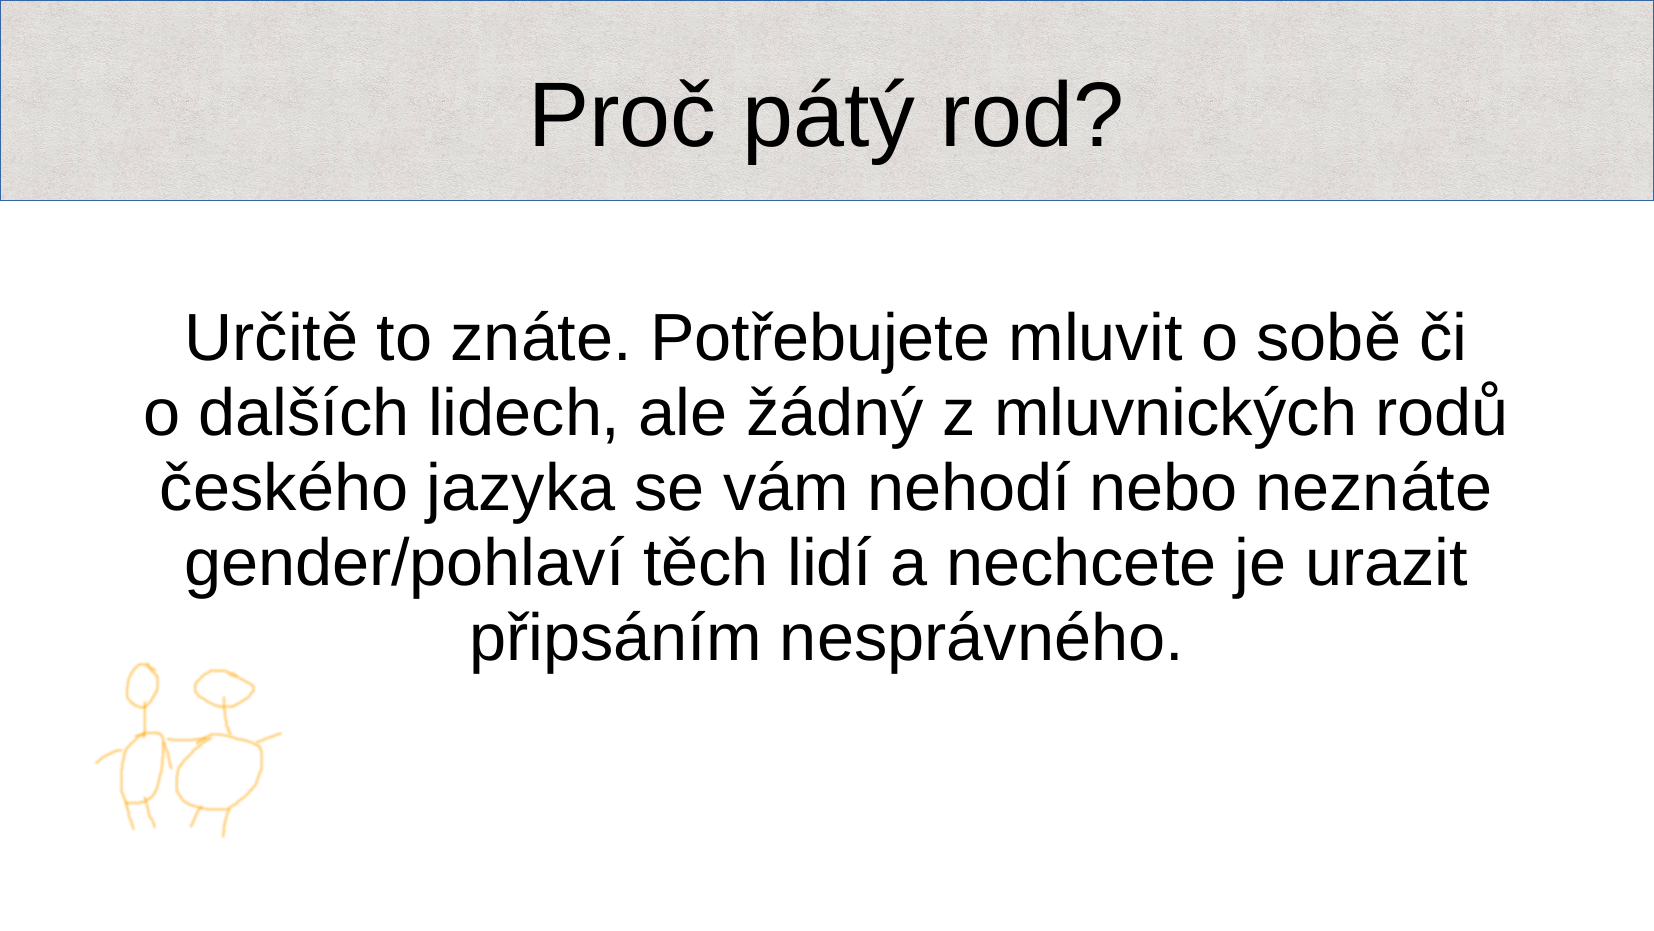

# Proč pátý rod?
Určitě to znáte. Potřebujete mluvit o sobě či o dalších lidech, ale žádný z mluvnických rodů českého jazyka se vám nehodí nebo neznáte gender/pohlaví těch lidí a nechcete je urazit připsáním nesprávného.